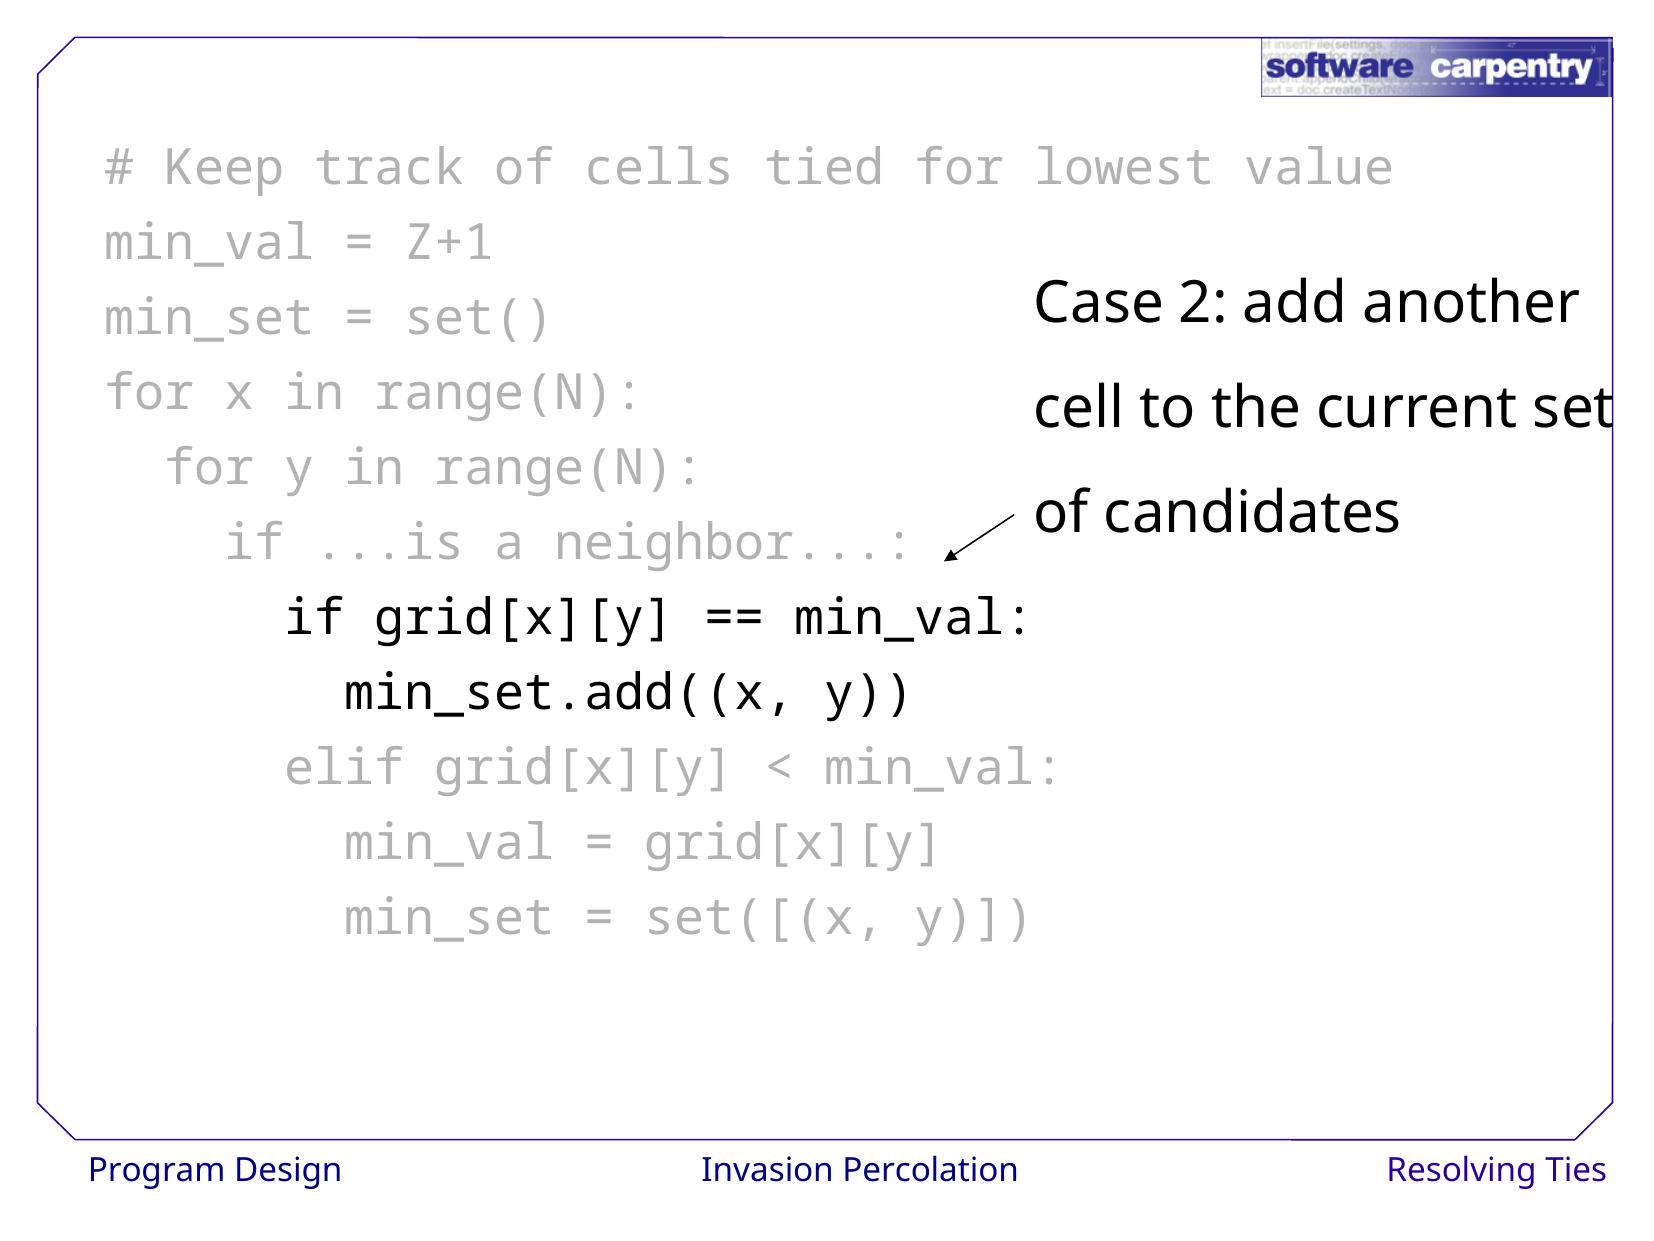

# Keep track of cells tied for lowest value
min_val = Z+1
min_set = set()
for x in range(N):
 for y in range(N):
 if ...is a neighbor...:
 if grid[x][y] == min_val:
 min_set.add((x, y))
 elif grid[x][y] < min_val:
 min_val = grid[x][y]
 min_set = set([(x, y)])
Case 2: add another
cell to the current set
of candidates